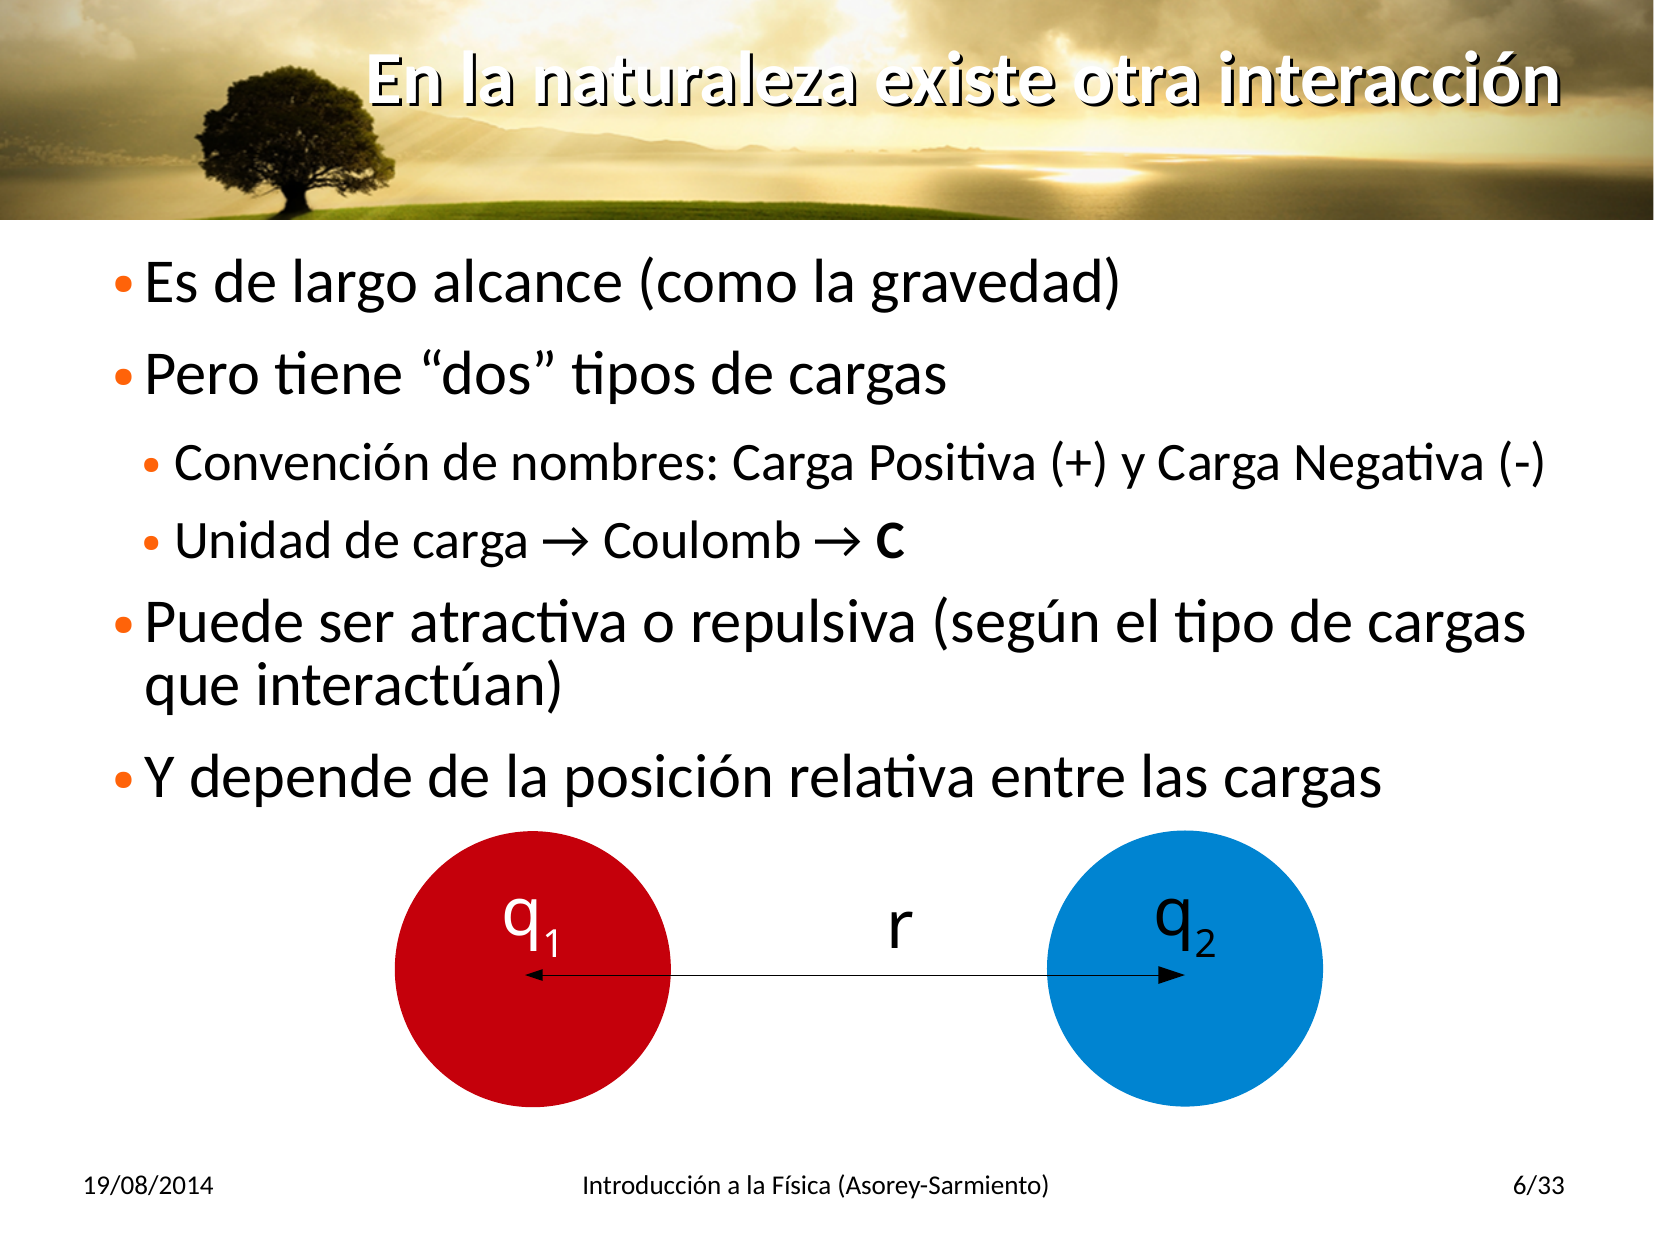

# En la naturaleza existe otra interacción
Es de largo alcance (como la gravedad)
Pero tiene “dos” tipos de cargas
Convención de nombres: Carga Positiva (+) y Carga Negativa (-)
Unidad de carga → Coulomb → C
Puede ser atractiva o repulsiva (según el tipo de cargas que interactúan)
Y depende de la posición relativa entre las cargas
q2
q1
r
19/08/2014
Introducción a la Física (Asorey-Sarmiento)
6